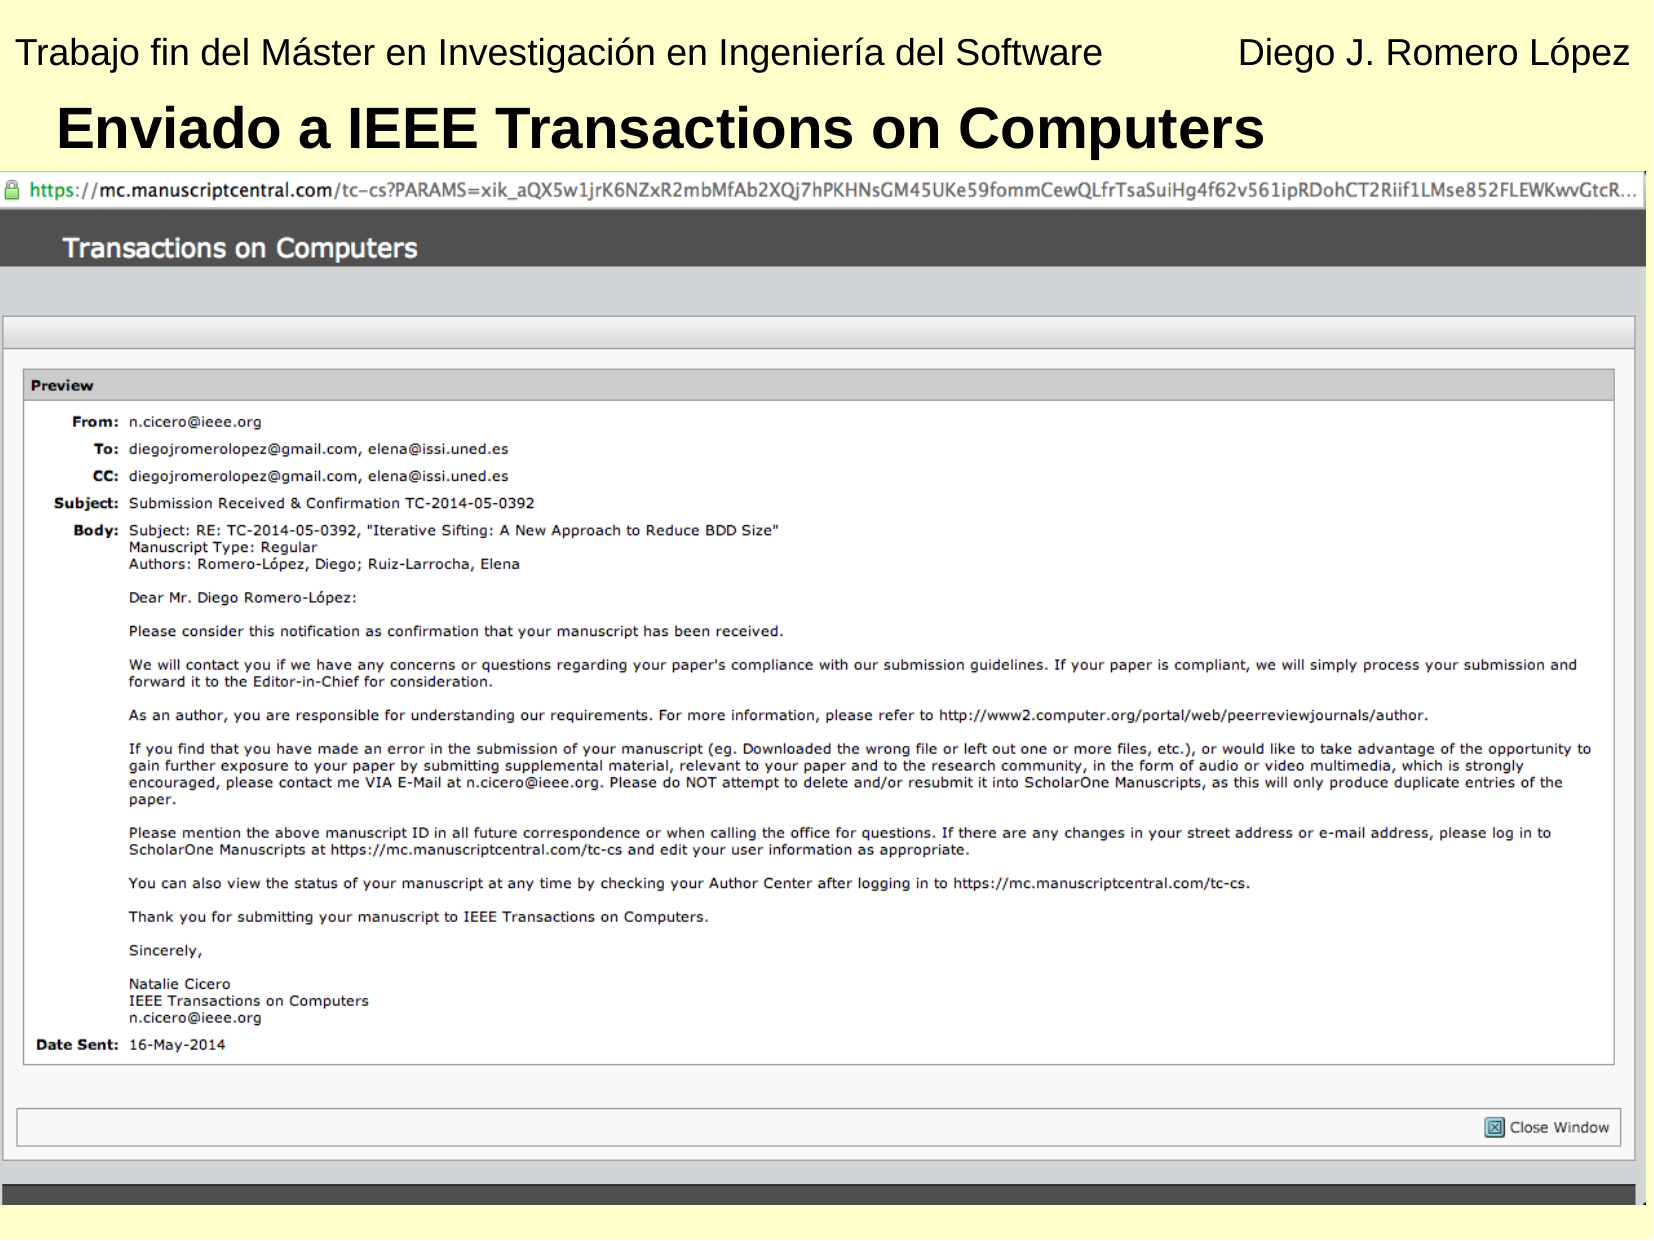

Enviado a IEEE Transactions on Computers
23